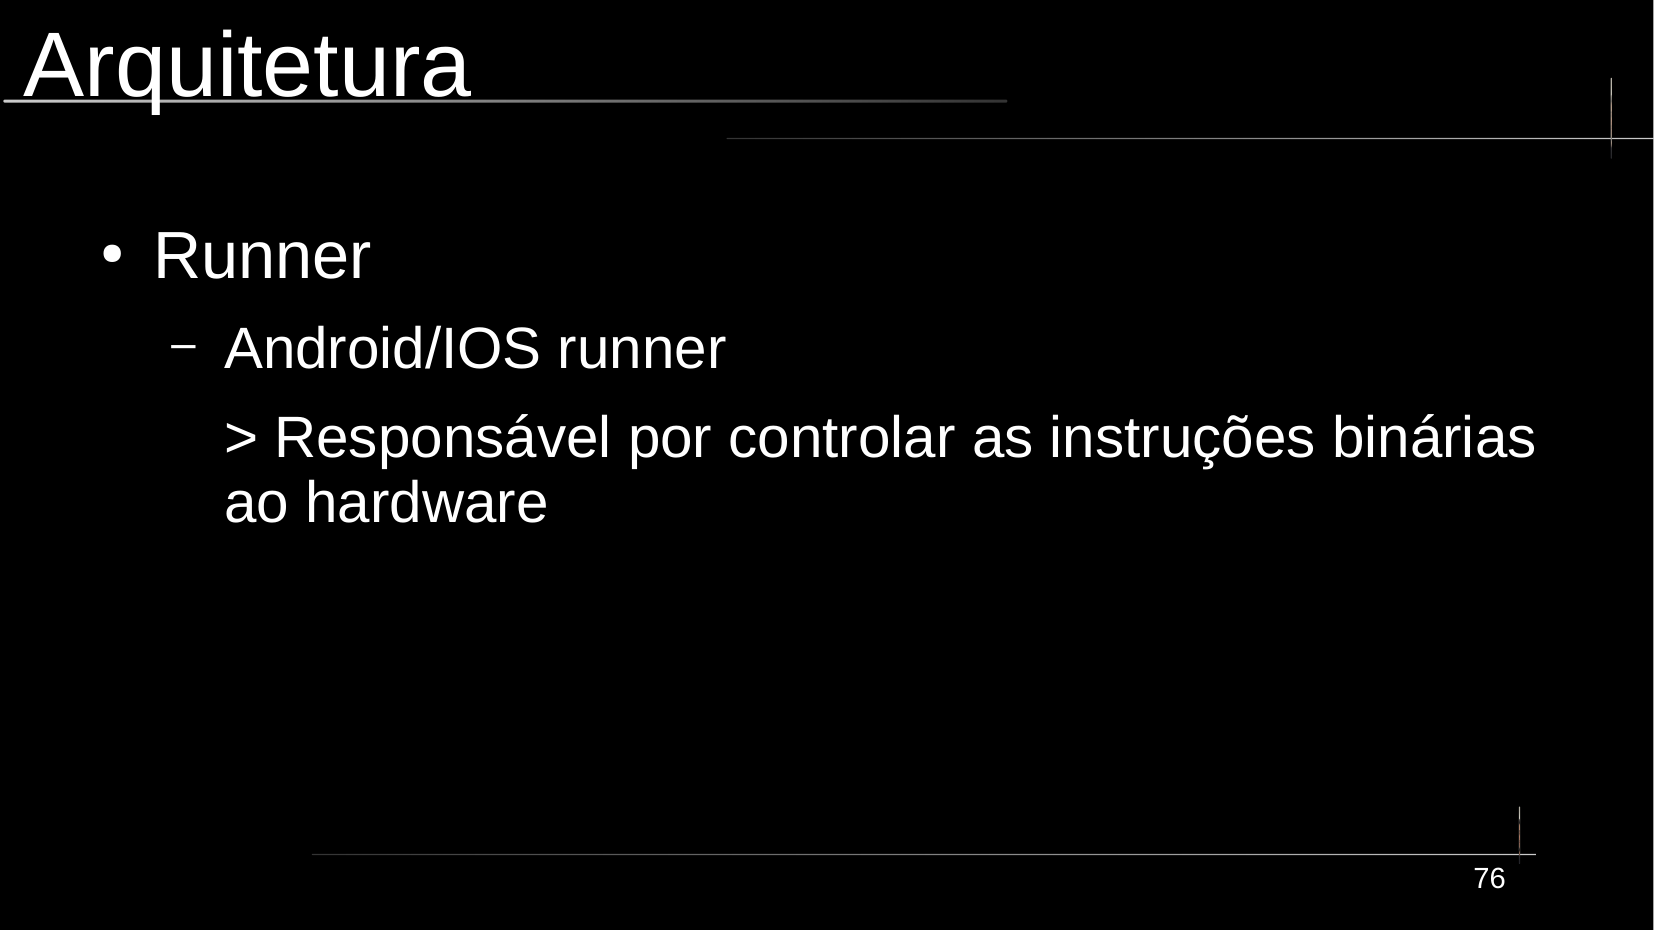

# Arquitetura
Runner
Android/IOS runner
> Responsável por controlar as instruções binárias ao hardware
76